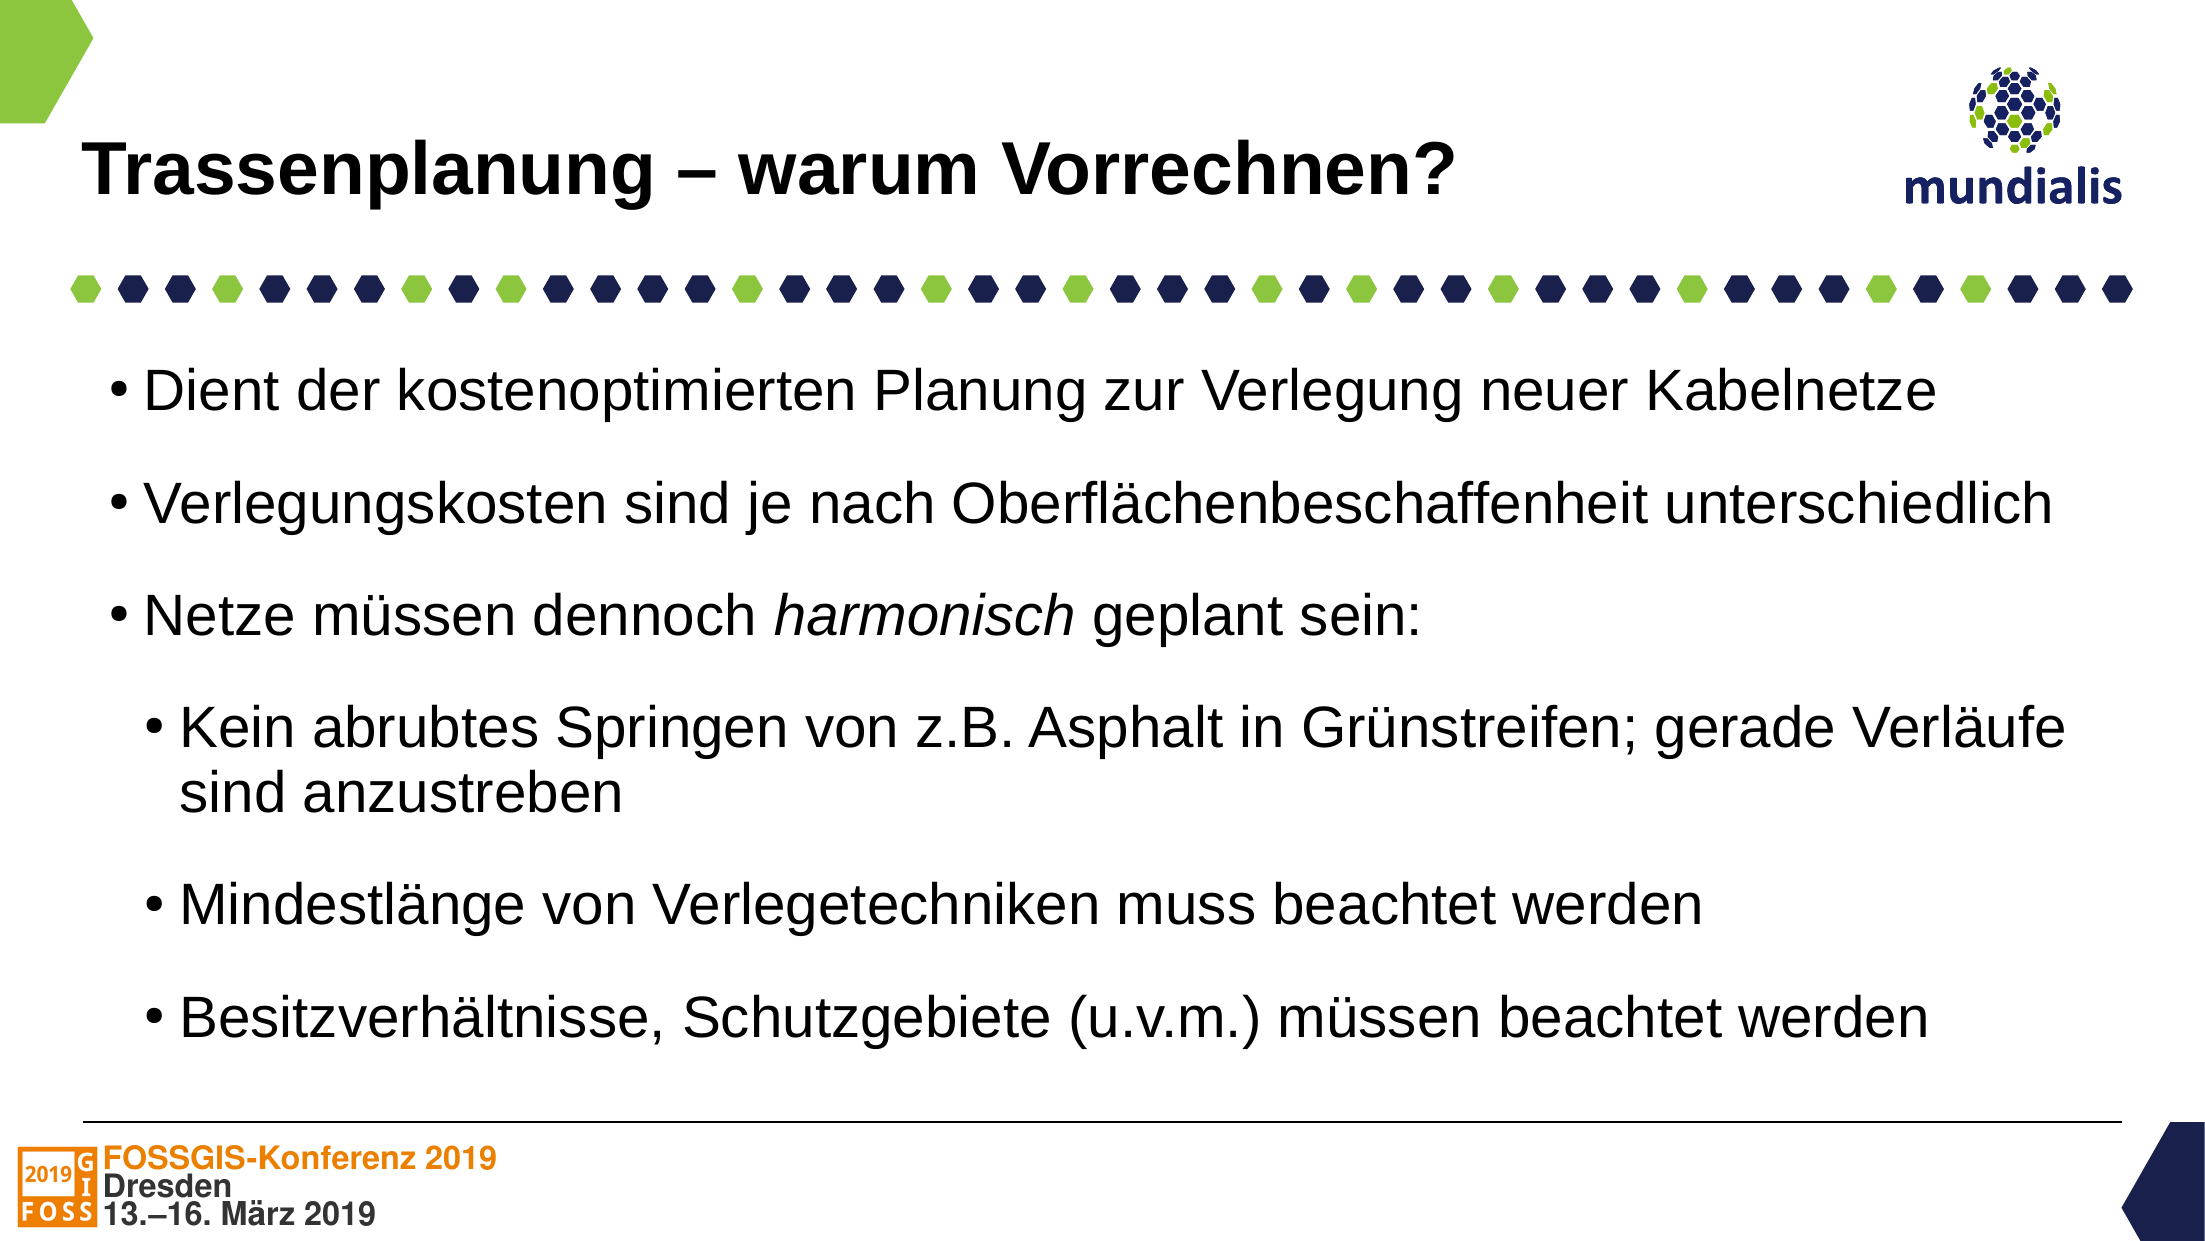

# Trassenplanung – warum Vorrechnen?
Dient der kostenoptimierten Planung zur Verlegung neuer Kabelnetze
Verlegungskosten sind je nach Oberflächenbeschaffenheit unterschiedlich
Netze müssen dennoch harmonisch geplant sein:
Kein abrubtes Springen von z.B. Asphalt in Grünstreifen; gerade Verläufe sind anzustreben
Mindestlänge von Verlegetechniken muss beachtet werden
Besitzverhältnisse, Schutzgebiete (u.v.m.) müssen beachtet werden